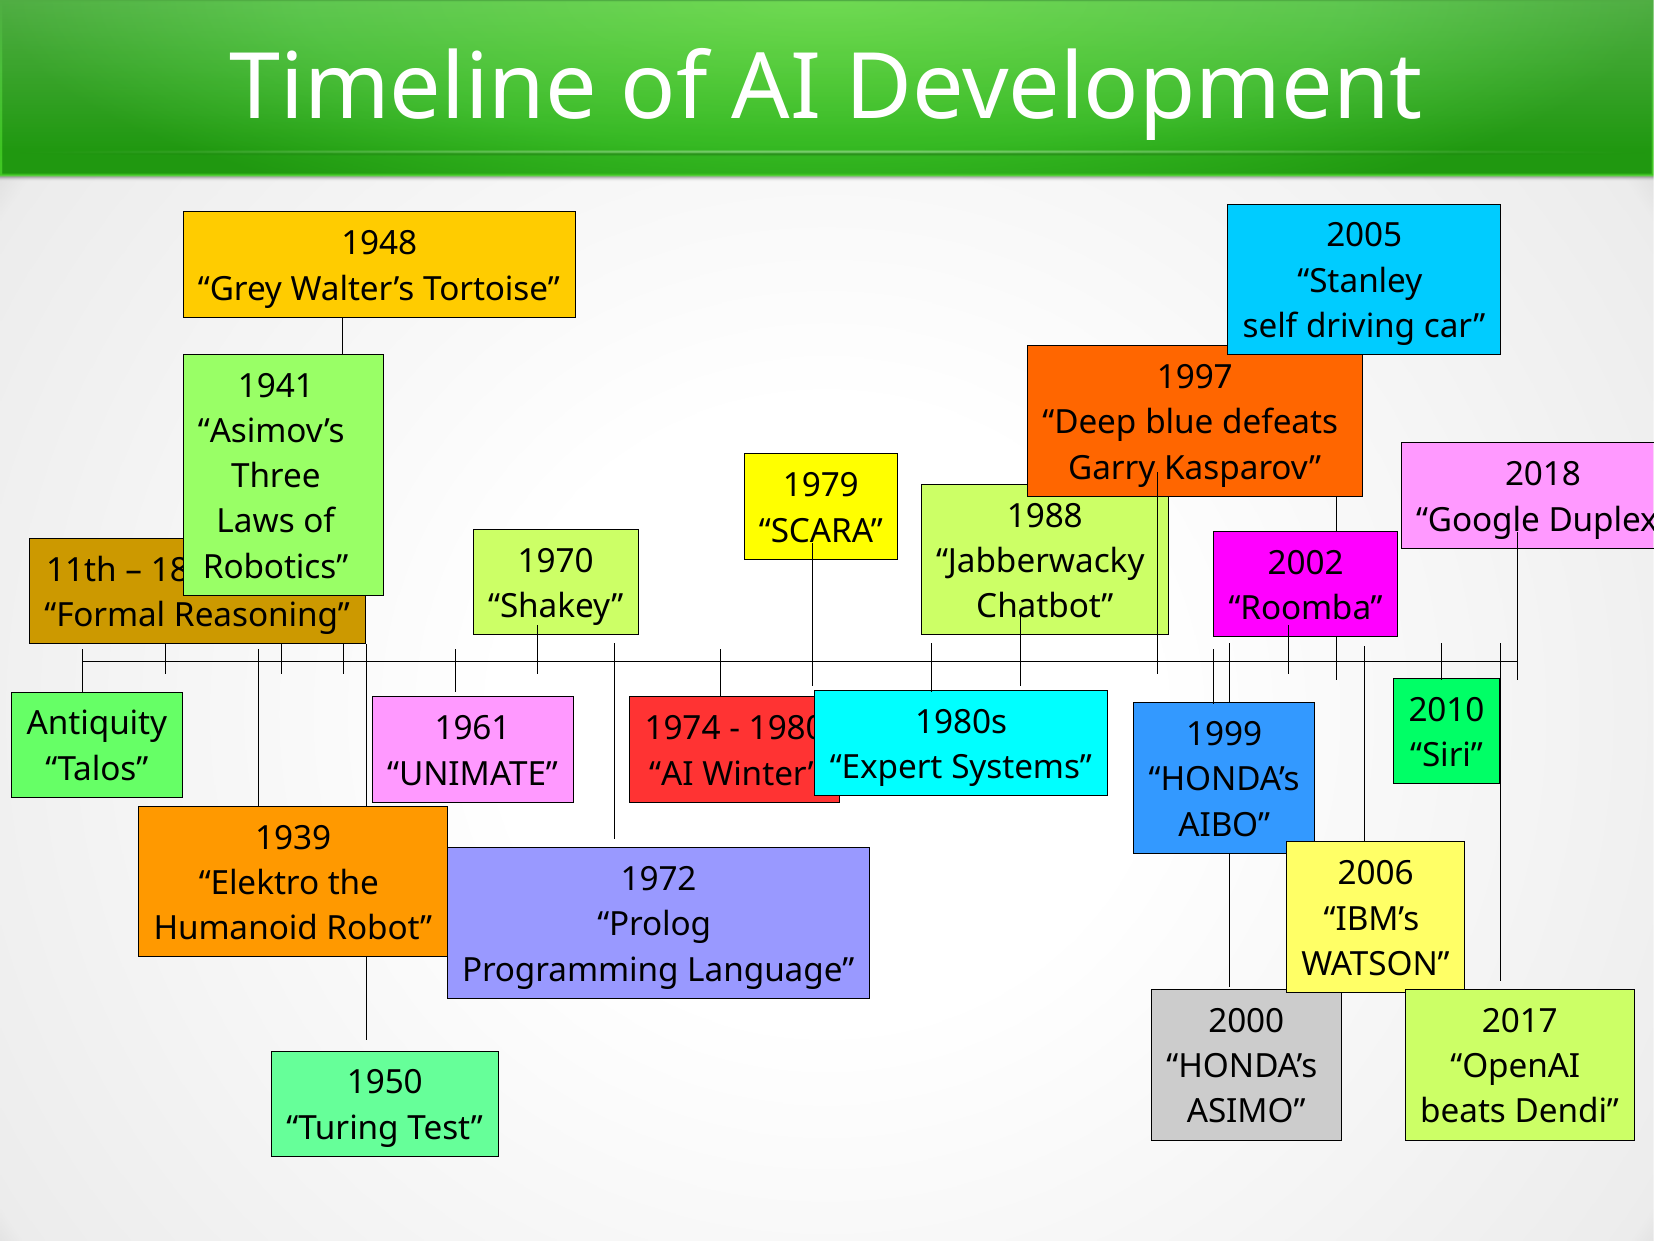

# Timeline of AI Development
2005
“Stanley
self driving car”
1948
“Grey Walter’s Tortoise”
1997
“Deep blue defeats
Garry Kasparov”
1941
“Asimov’s
Three Laws of Robotics”
2018
“Google Duplex”
1979
“SCARA”
1988
“Jabberwacky
Chatbot”
1970
“Shakey”
2002
“Roomba”
11th – 18th century
“Formal Reasoning”
2010
“Siri”
1980s
“Expert Systems”
Antiquity
“Talos”
1961
“UNIMATE”
1974 - 1980
“AI Winter”
1999
“HONDA’s
AIBO”
1939
“Elektro the
Humanoid Robot”
2006
“IBM’s
WATSON”
1972
“Prolog
Programming Language”
2000
“HONDA’s
ASIMO”
2017
“OpenAI
beats Dendi”
1950
“Turing Test”